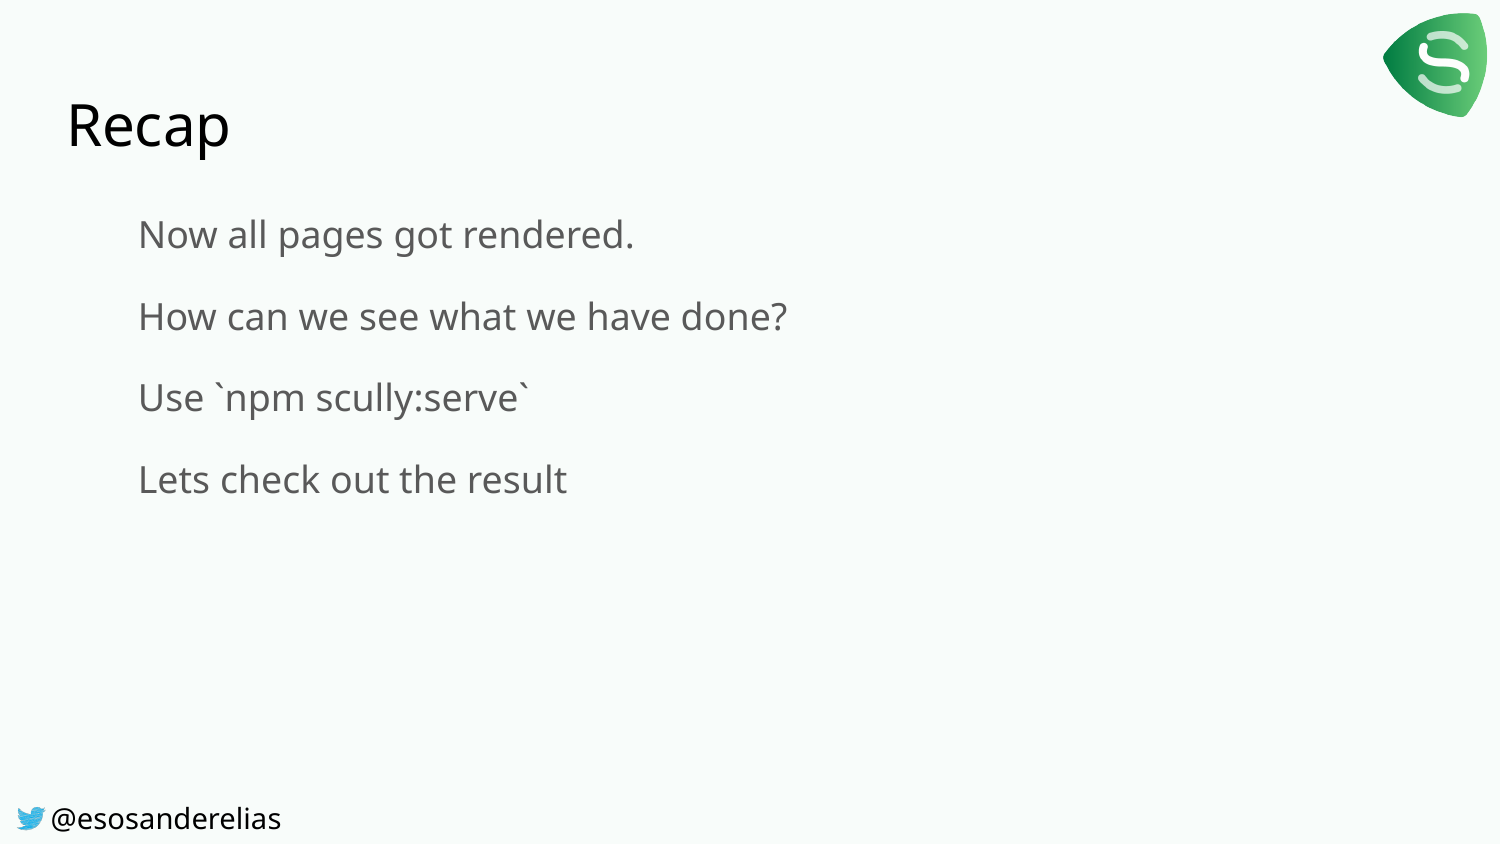

# Recap
Now all pages got rendered.
How can we see what we have done?
Use `npm scully:serve`
Lets check out the result